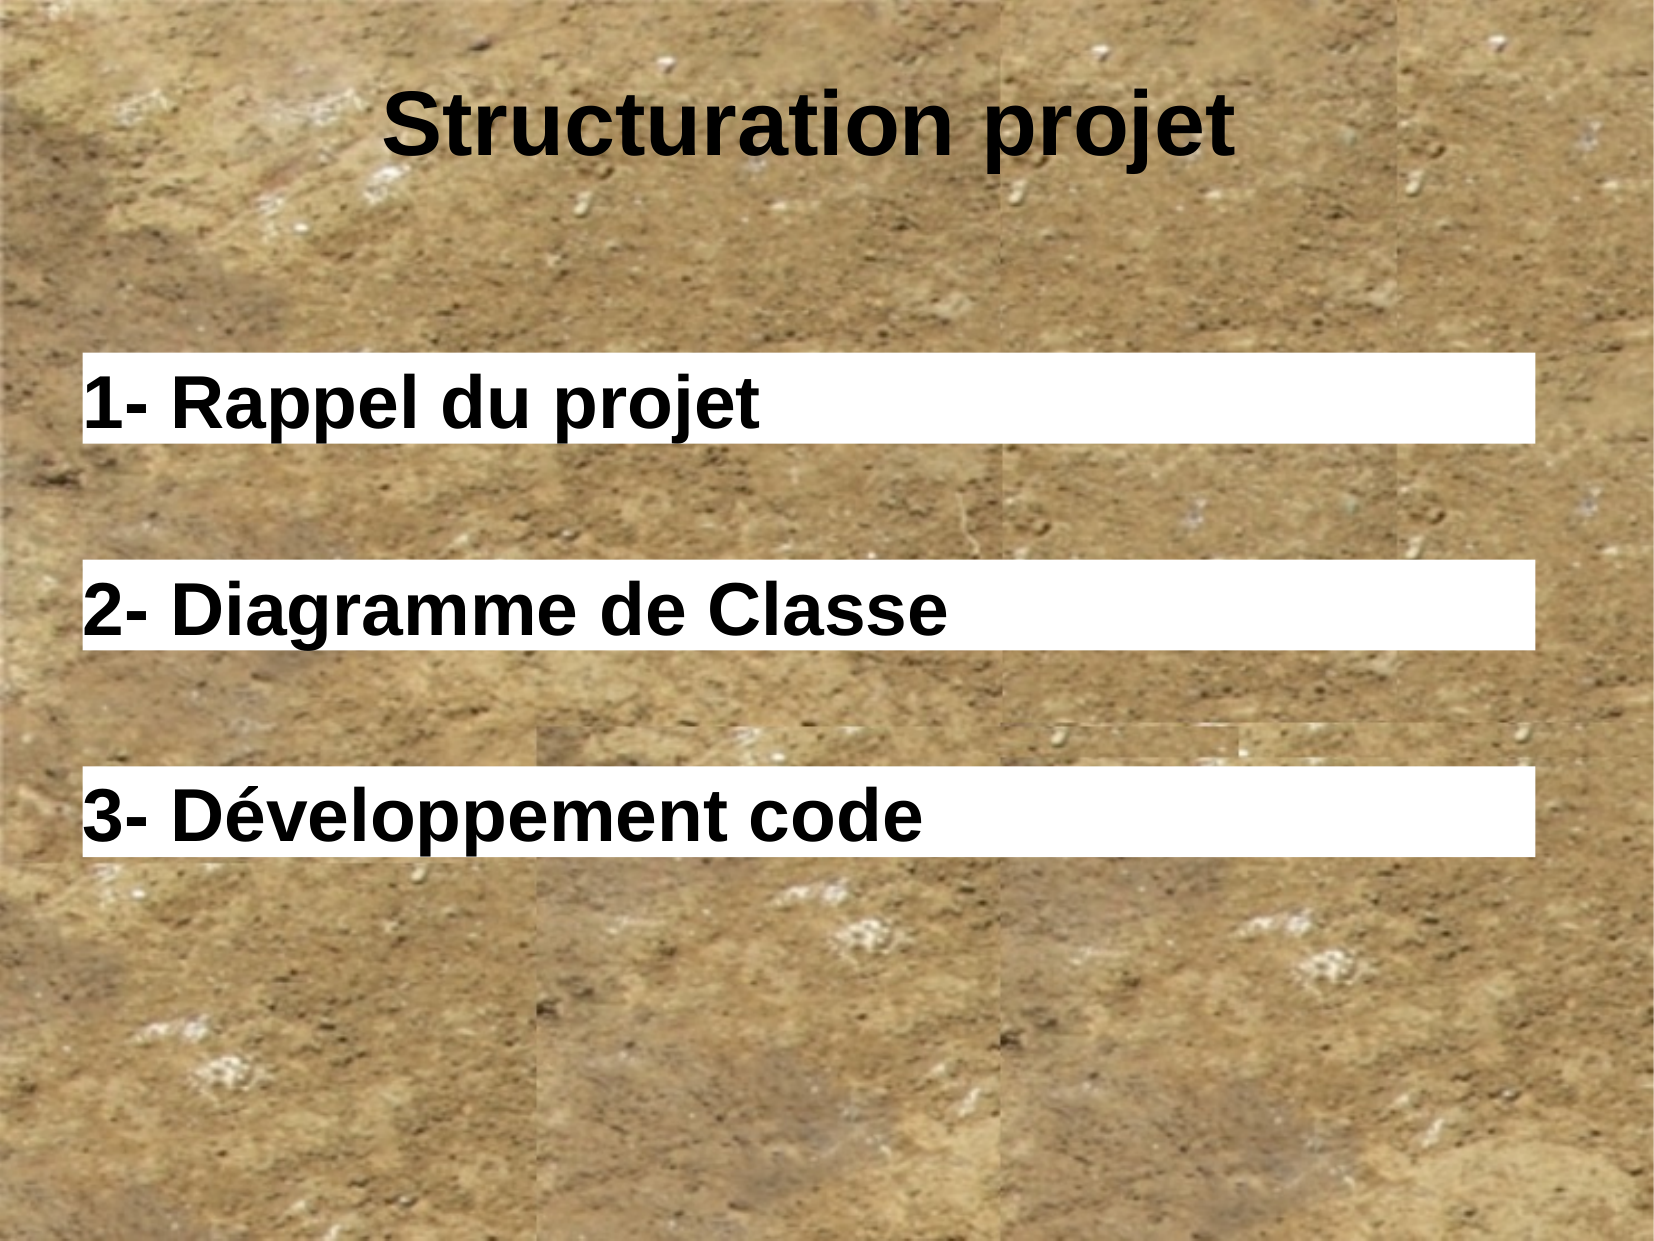

Structuration projet
1- Rappel du projet
2- Diagramme de Classe
3- Développement code